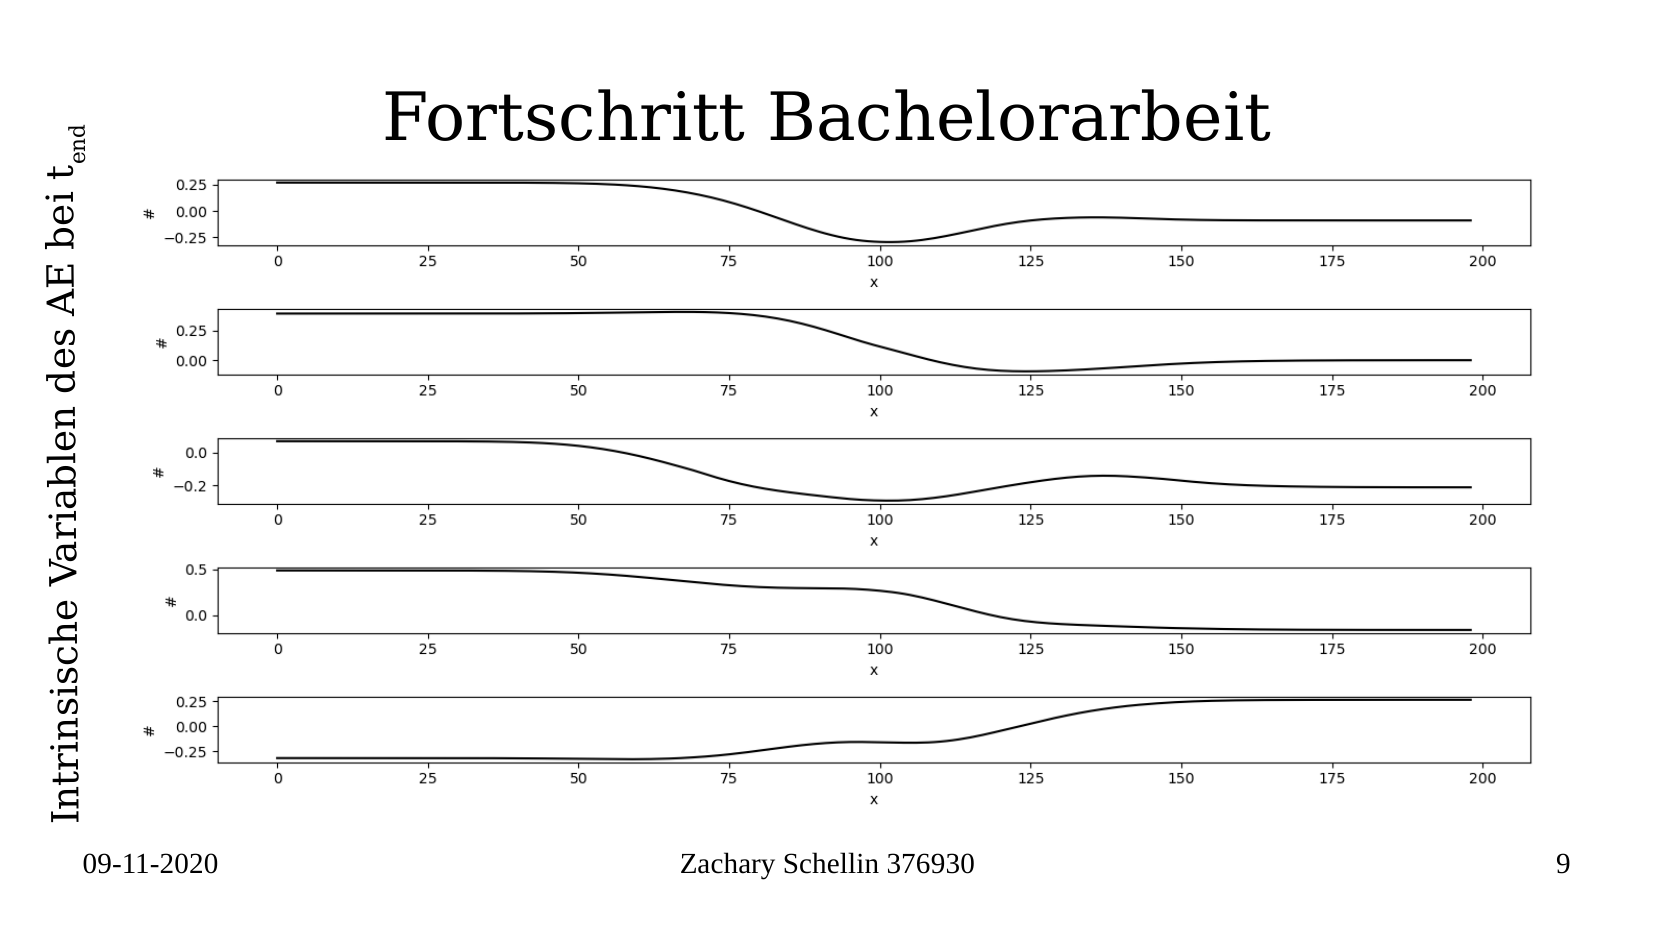

# Fortschritt Bachelorarbeit
Intrinsische Variablen des AE bei tend
09-11-2020
Zachary Schellin 376930
9